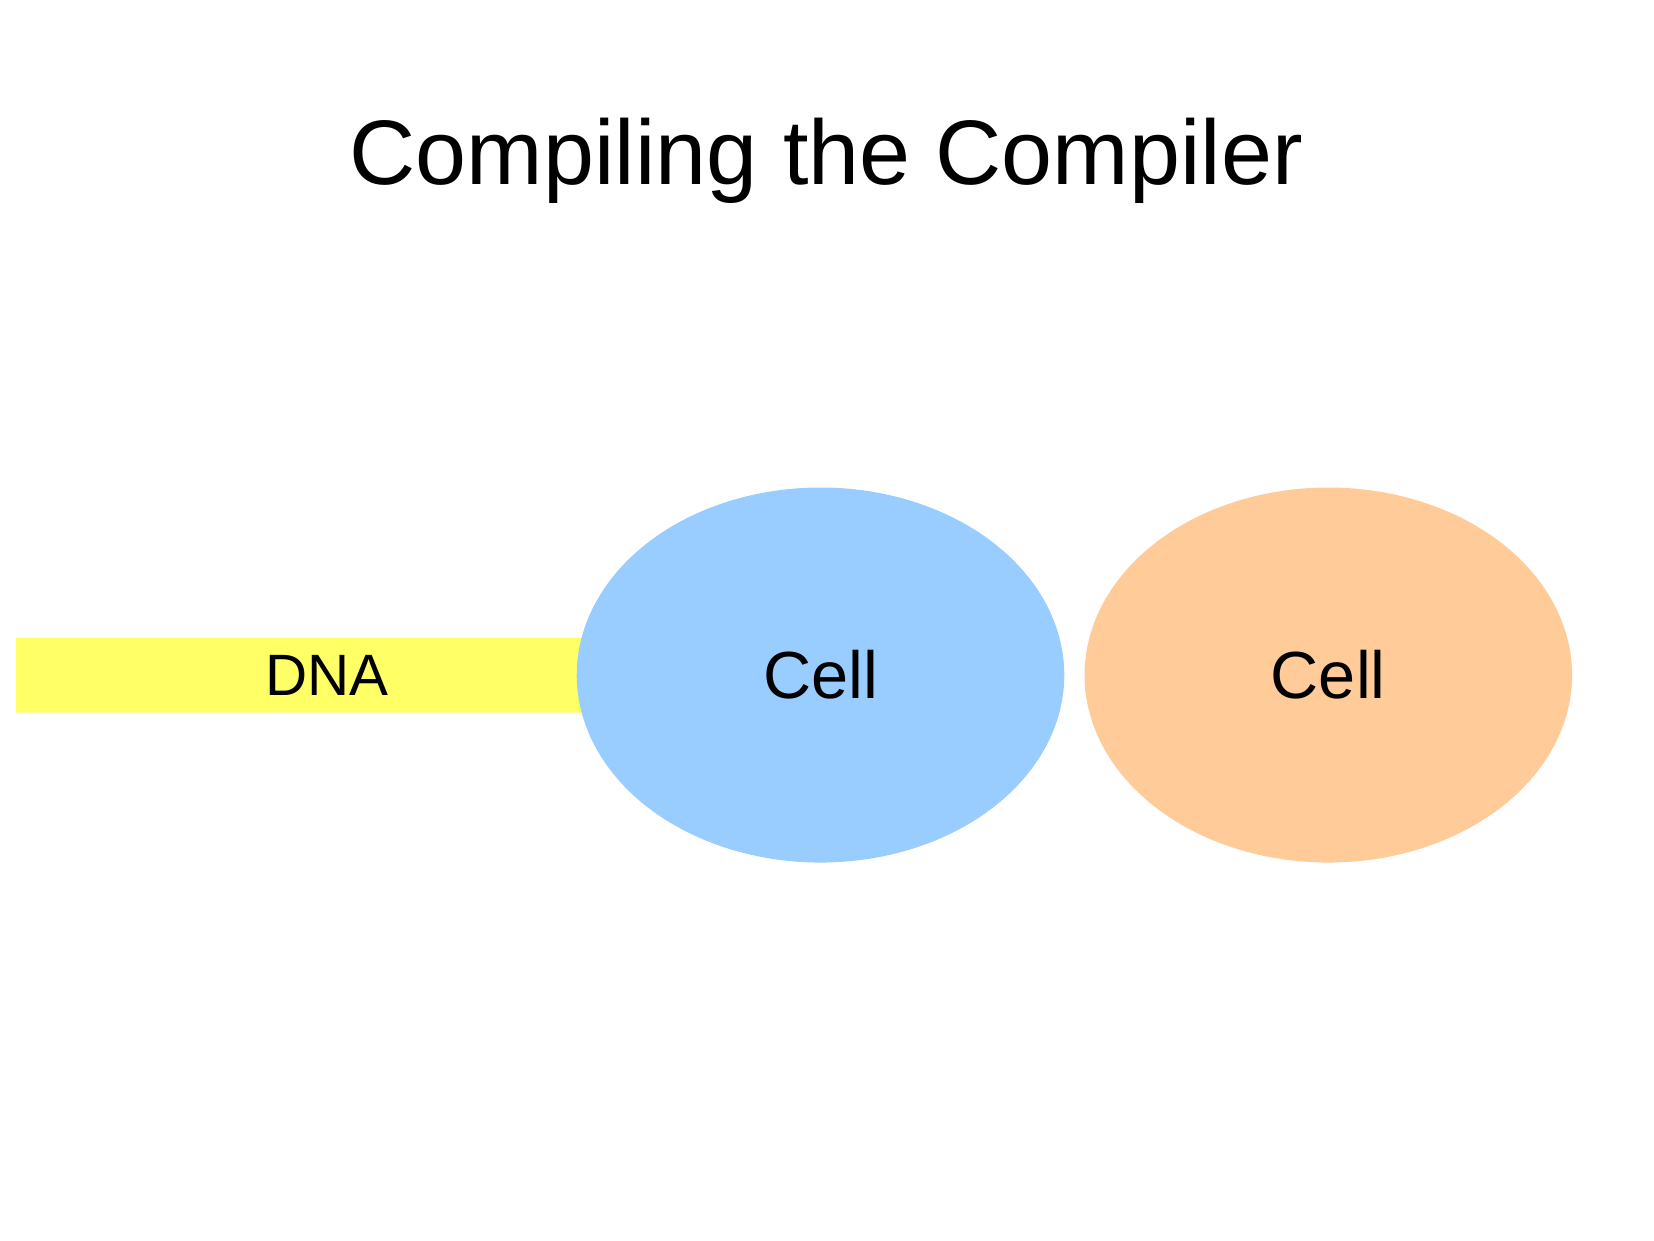

# Compiling the Compiler
Cell
Cell
DNA